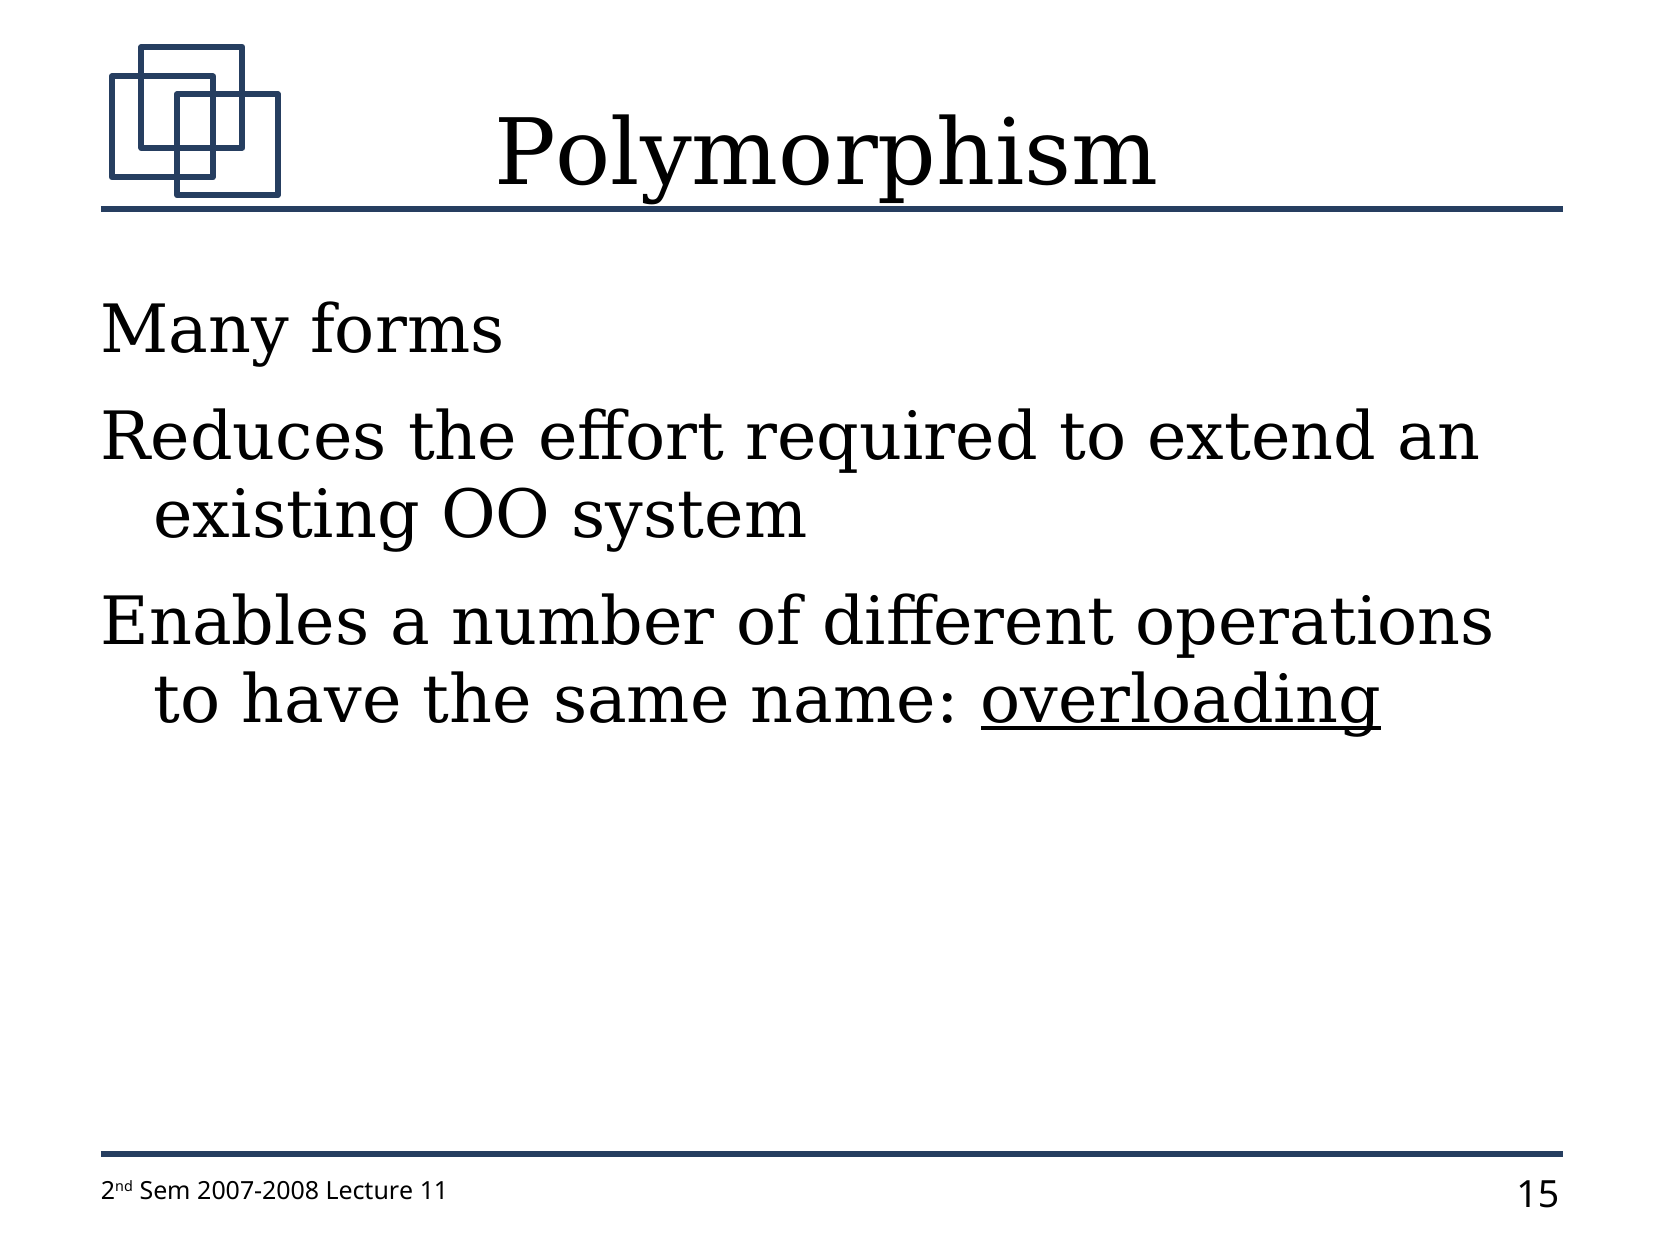

# Polymorphism
Many forms
Reduces the effort required to extend an existing OO system
Enables a number of different operations to have the same name: overloading